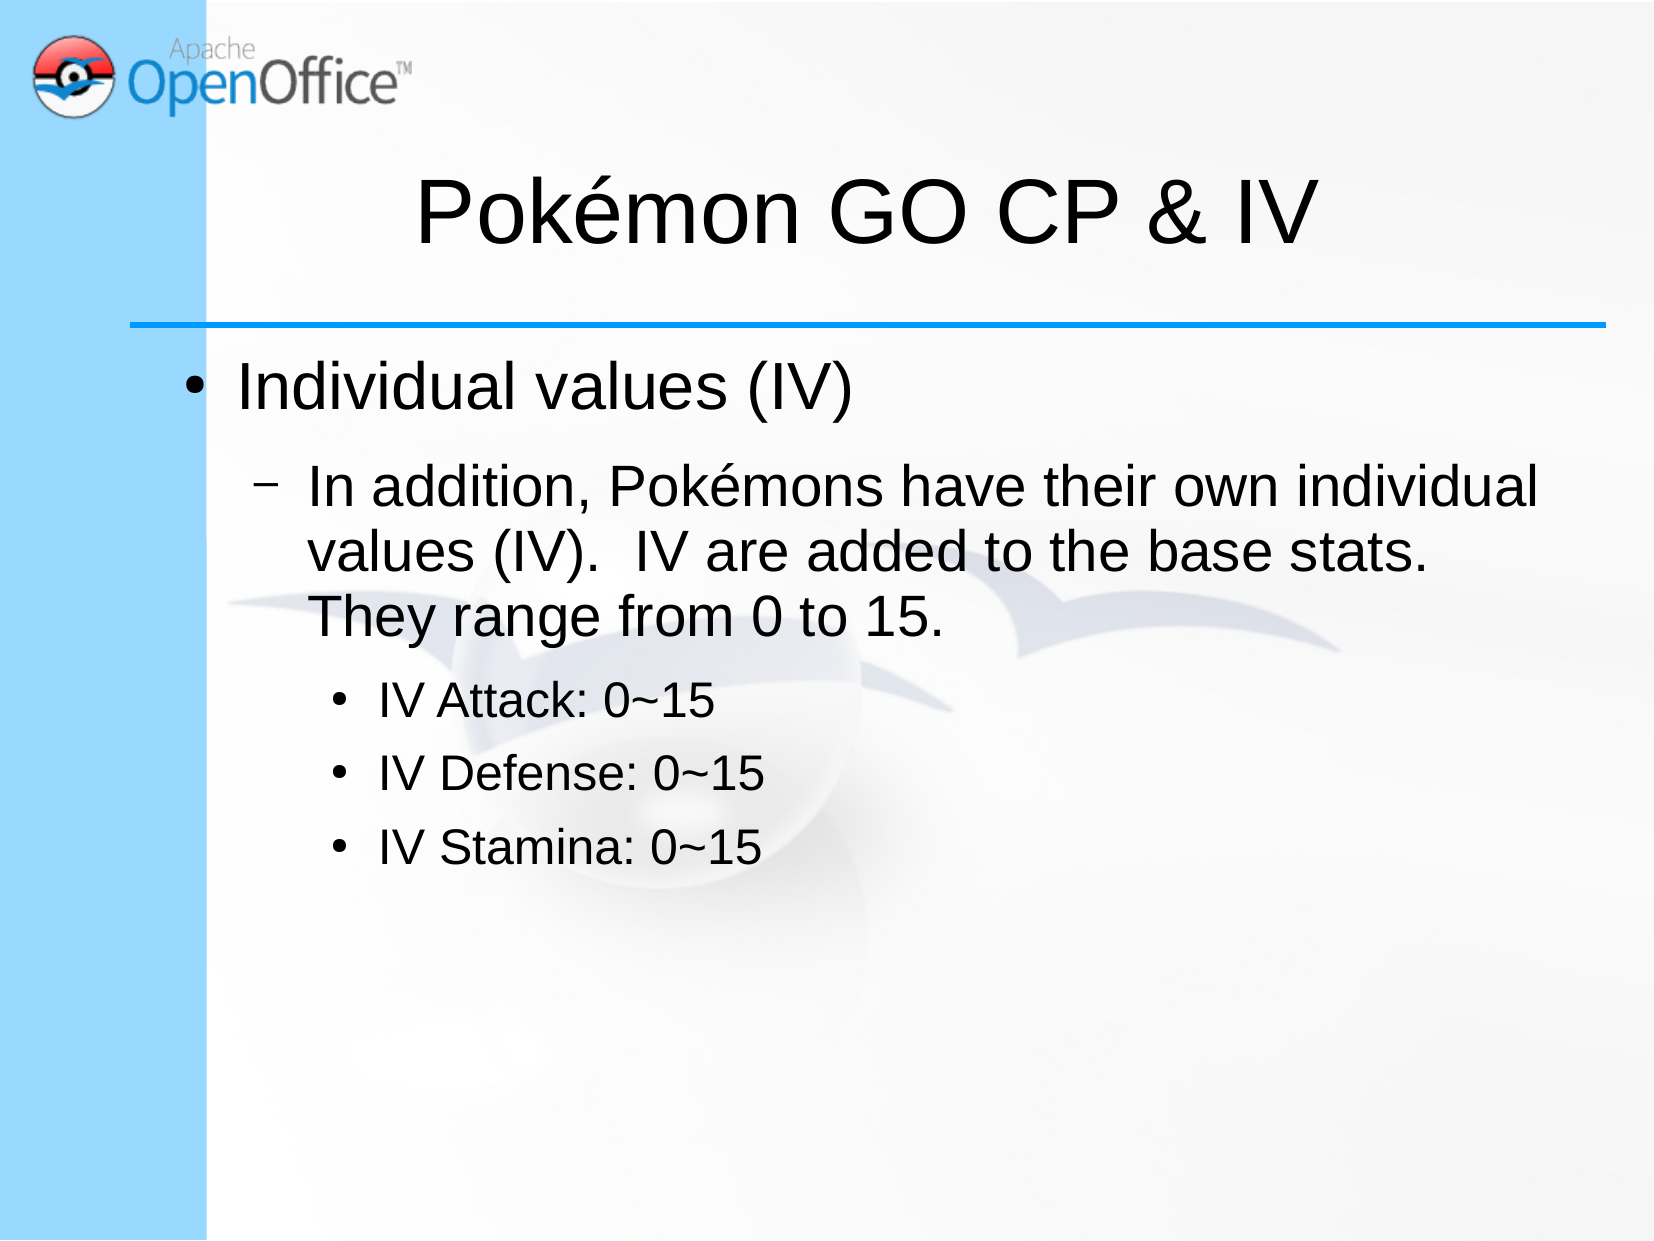

# Pokémon GO CP & IV
Individual values (IV)
In addition, Pokémons have their own individual values (IV). IV are added to the base stats. They range from 0 to 15.
IV Attack: 0~15
IV Defense: 0~15
IV Stamina: 0~15